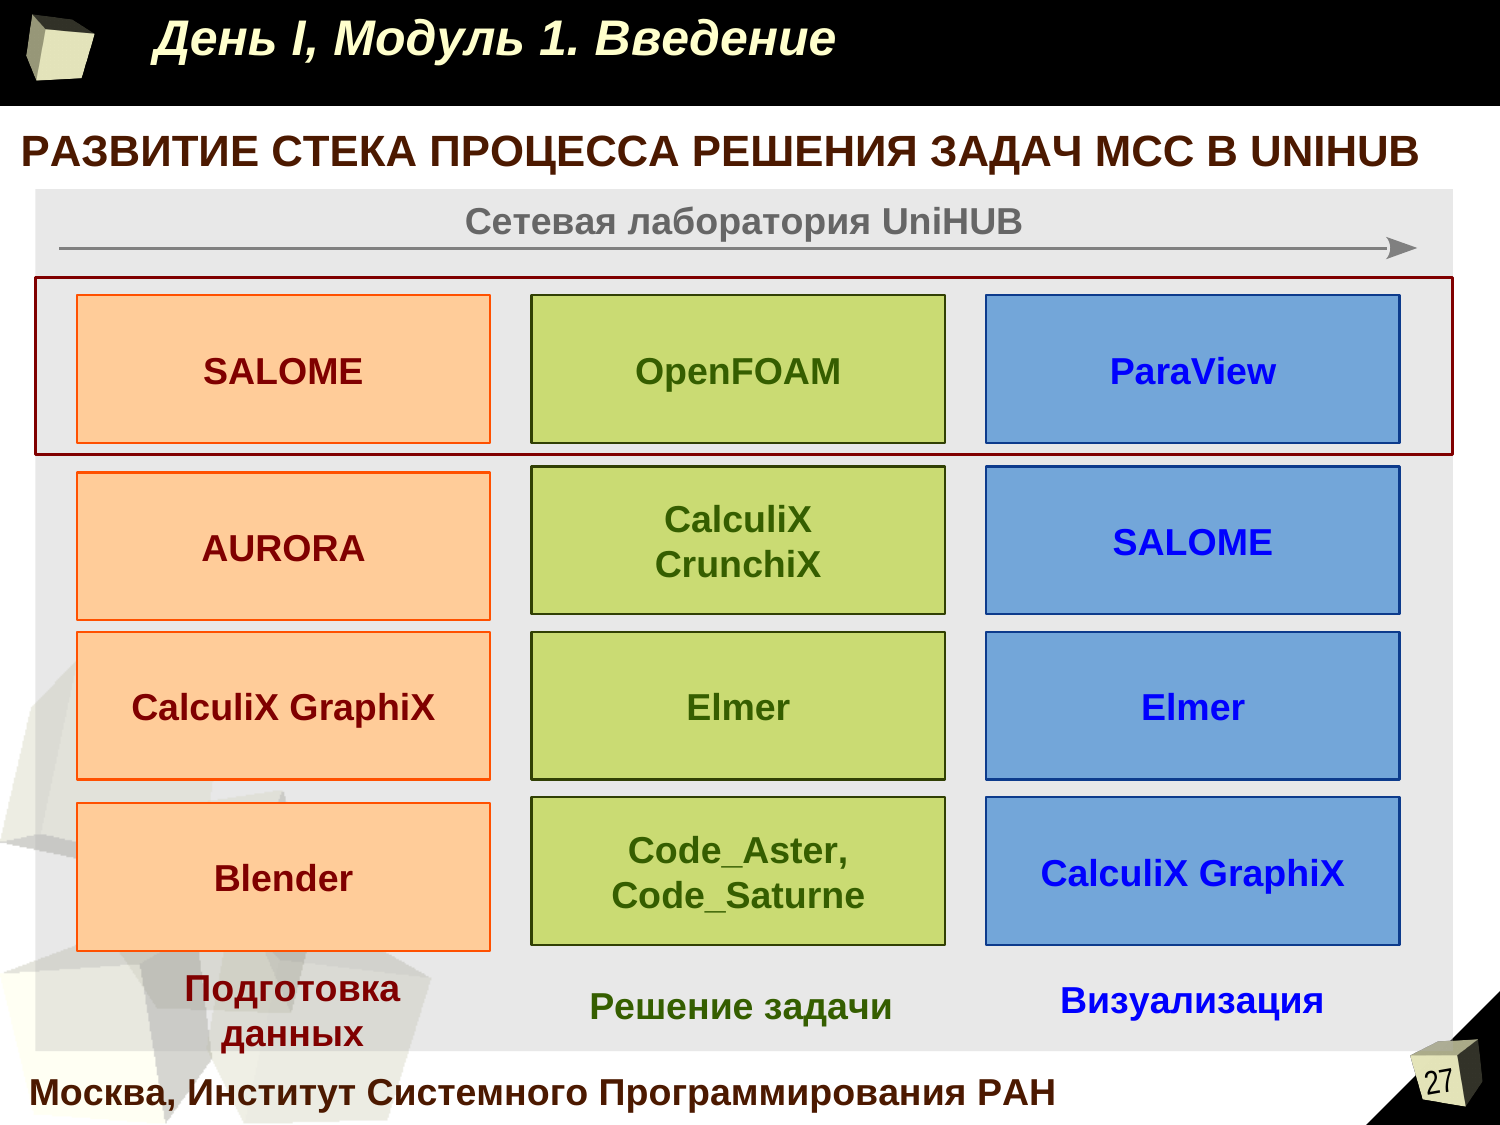

#
РАЗВИТИЕ СТЕКА ПРОЦЕССА РЕШЕНИЯ ЗАДАЧ МСС В UNIHUB
Сетевая лаборатория UniHUB
SALOME
OpenFOAM
ParaView
CalculiX
CrunchiX
SALOME
AURORA
CalculiX GraphiX
Elmer
Elmer
Code_Aster,
Code_Saturne
CalculiX GraphiX
Blender
Подготовка данных
Визуализация
Решение задачи